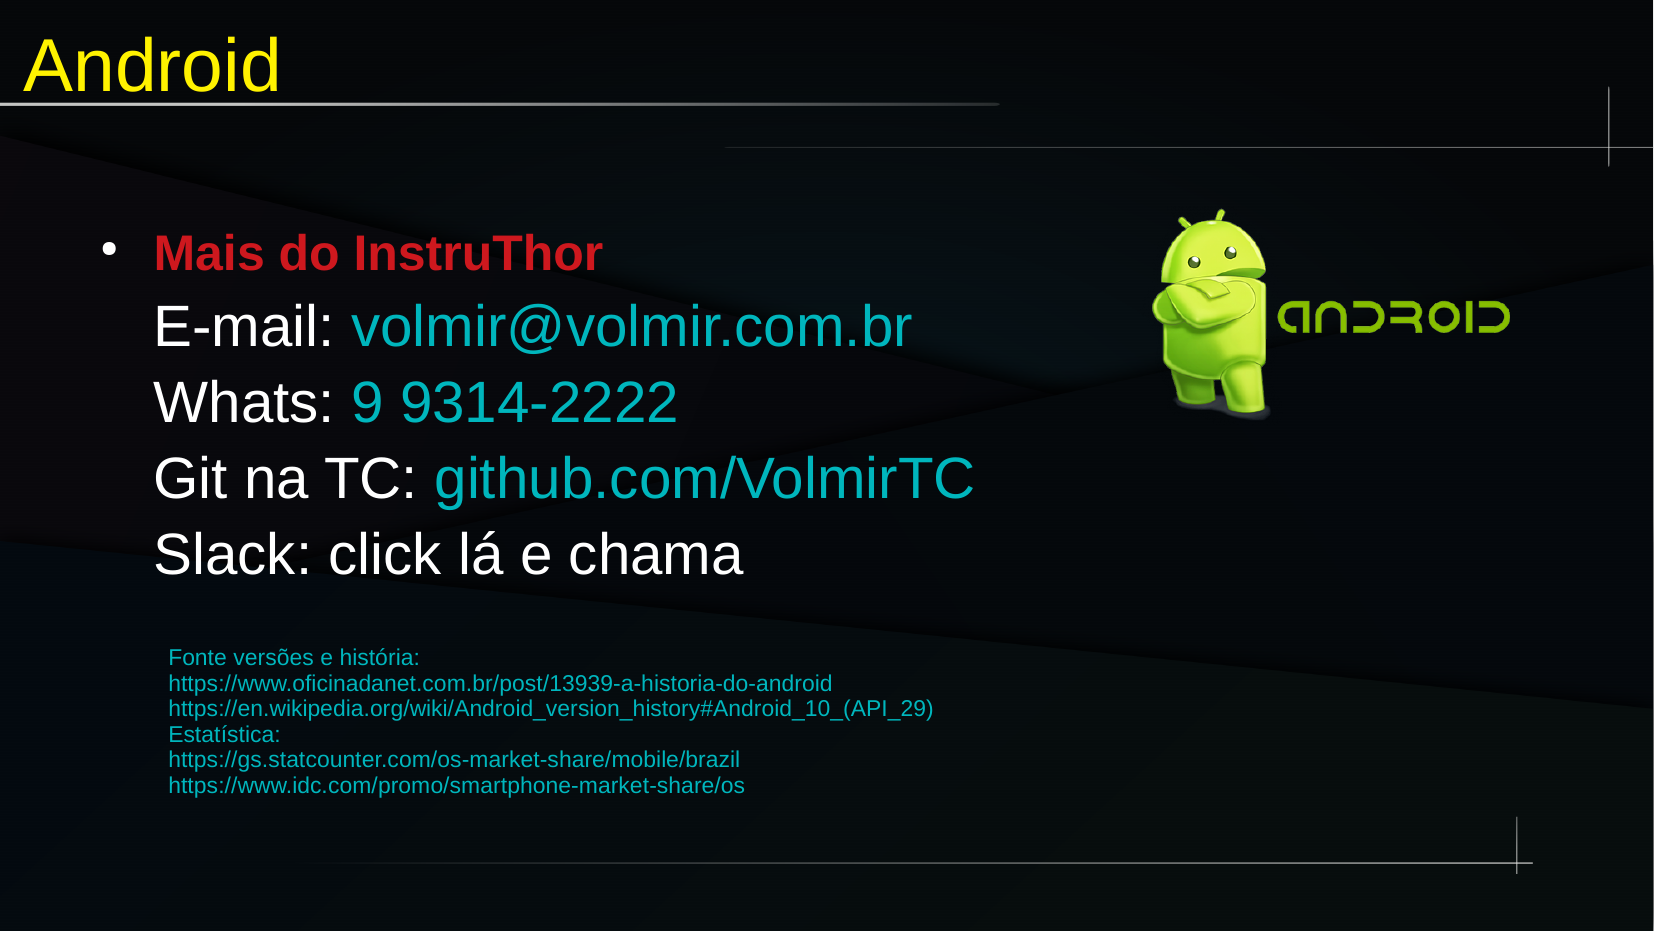

# Android
Mais do InstruThor
E-mail: volmir@volmir.com.br
Whats: 9 9314-2222
Git na TC: github.com/VolmirTC
Slack: click lá e chama
Fonte versões e história:
https://www.oficinadanet.com.br/post/13939-a-historia-do-android
https://en.wikipedia.org/wiki/Android_version_history#Android_10_(API_29)
Estatística:
https://gs.statcounter.com/os-market-share/mobile/brazil
https://www.idc.com/promo/smartphone-market-share/os